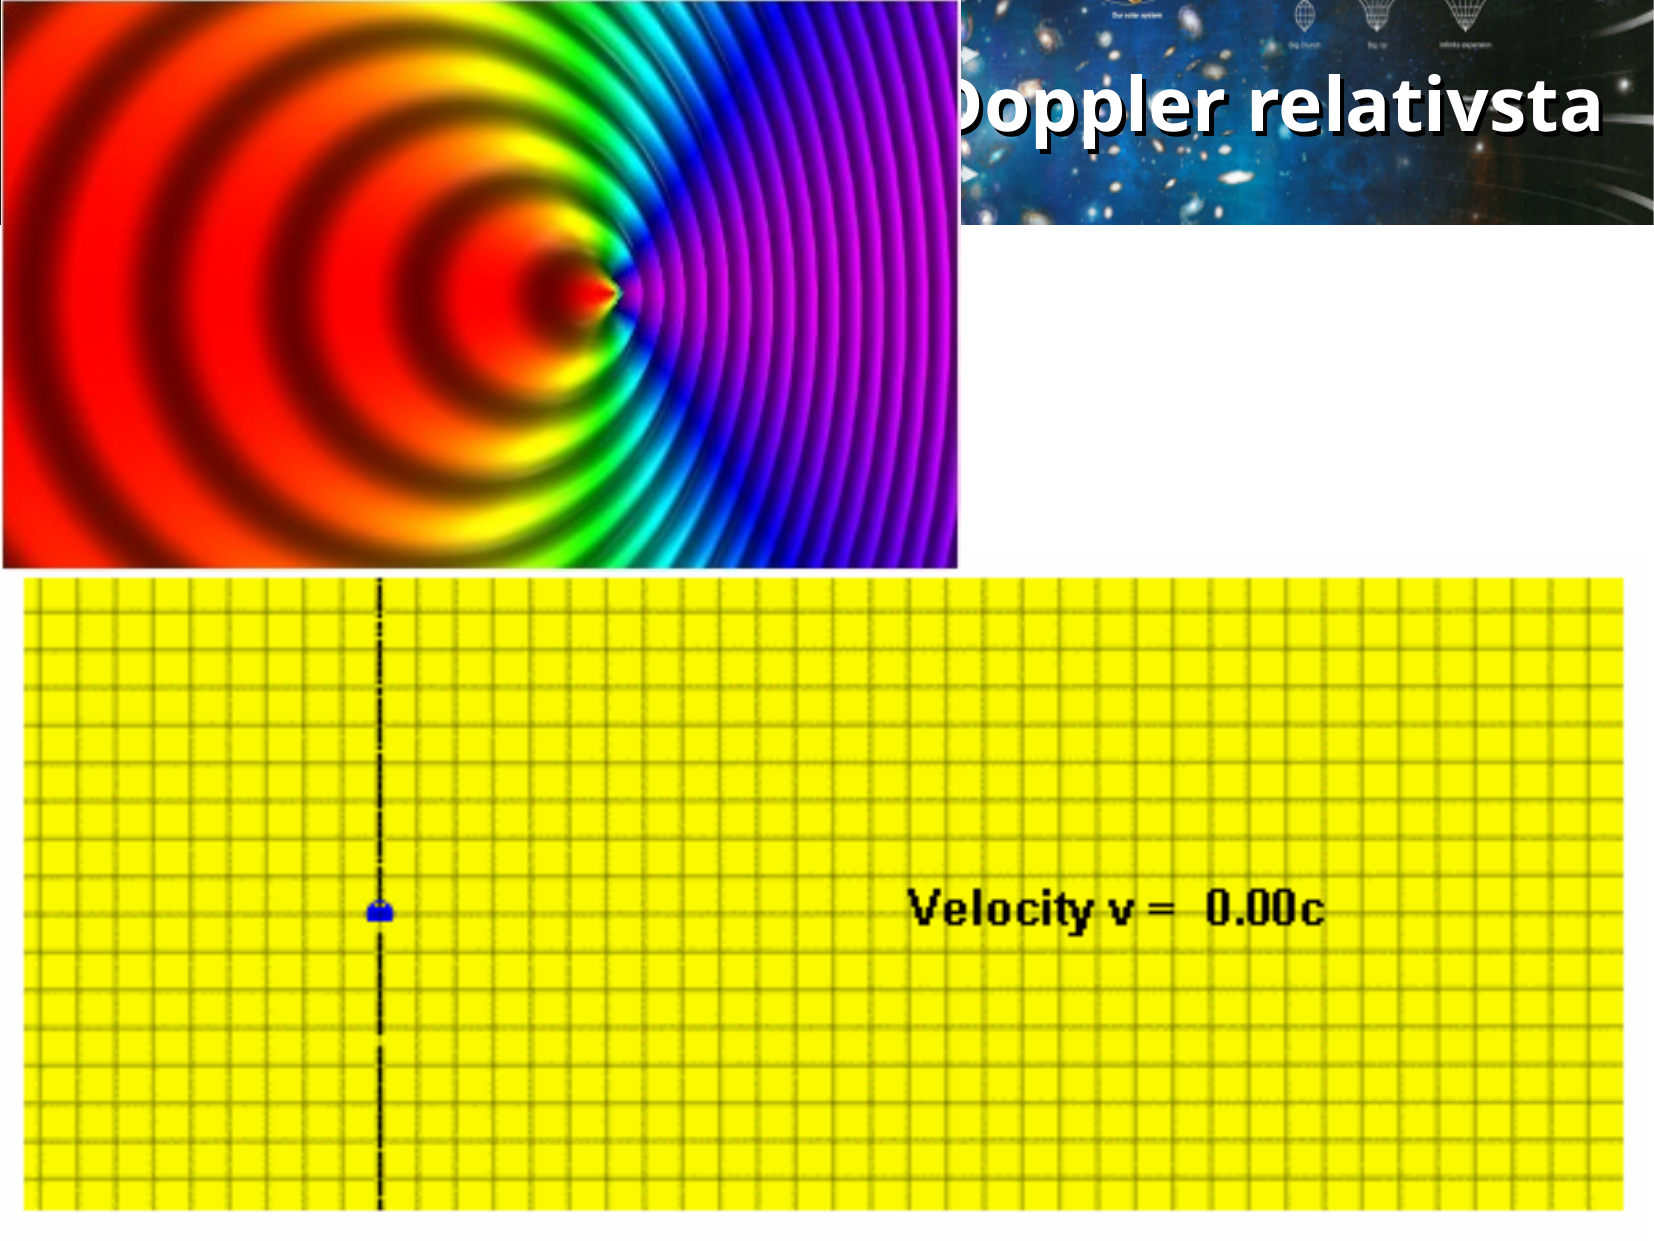

# Efecto Doppler relativsta
H. Asorey - Física IV B
51